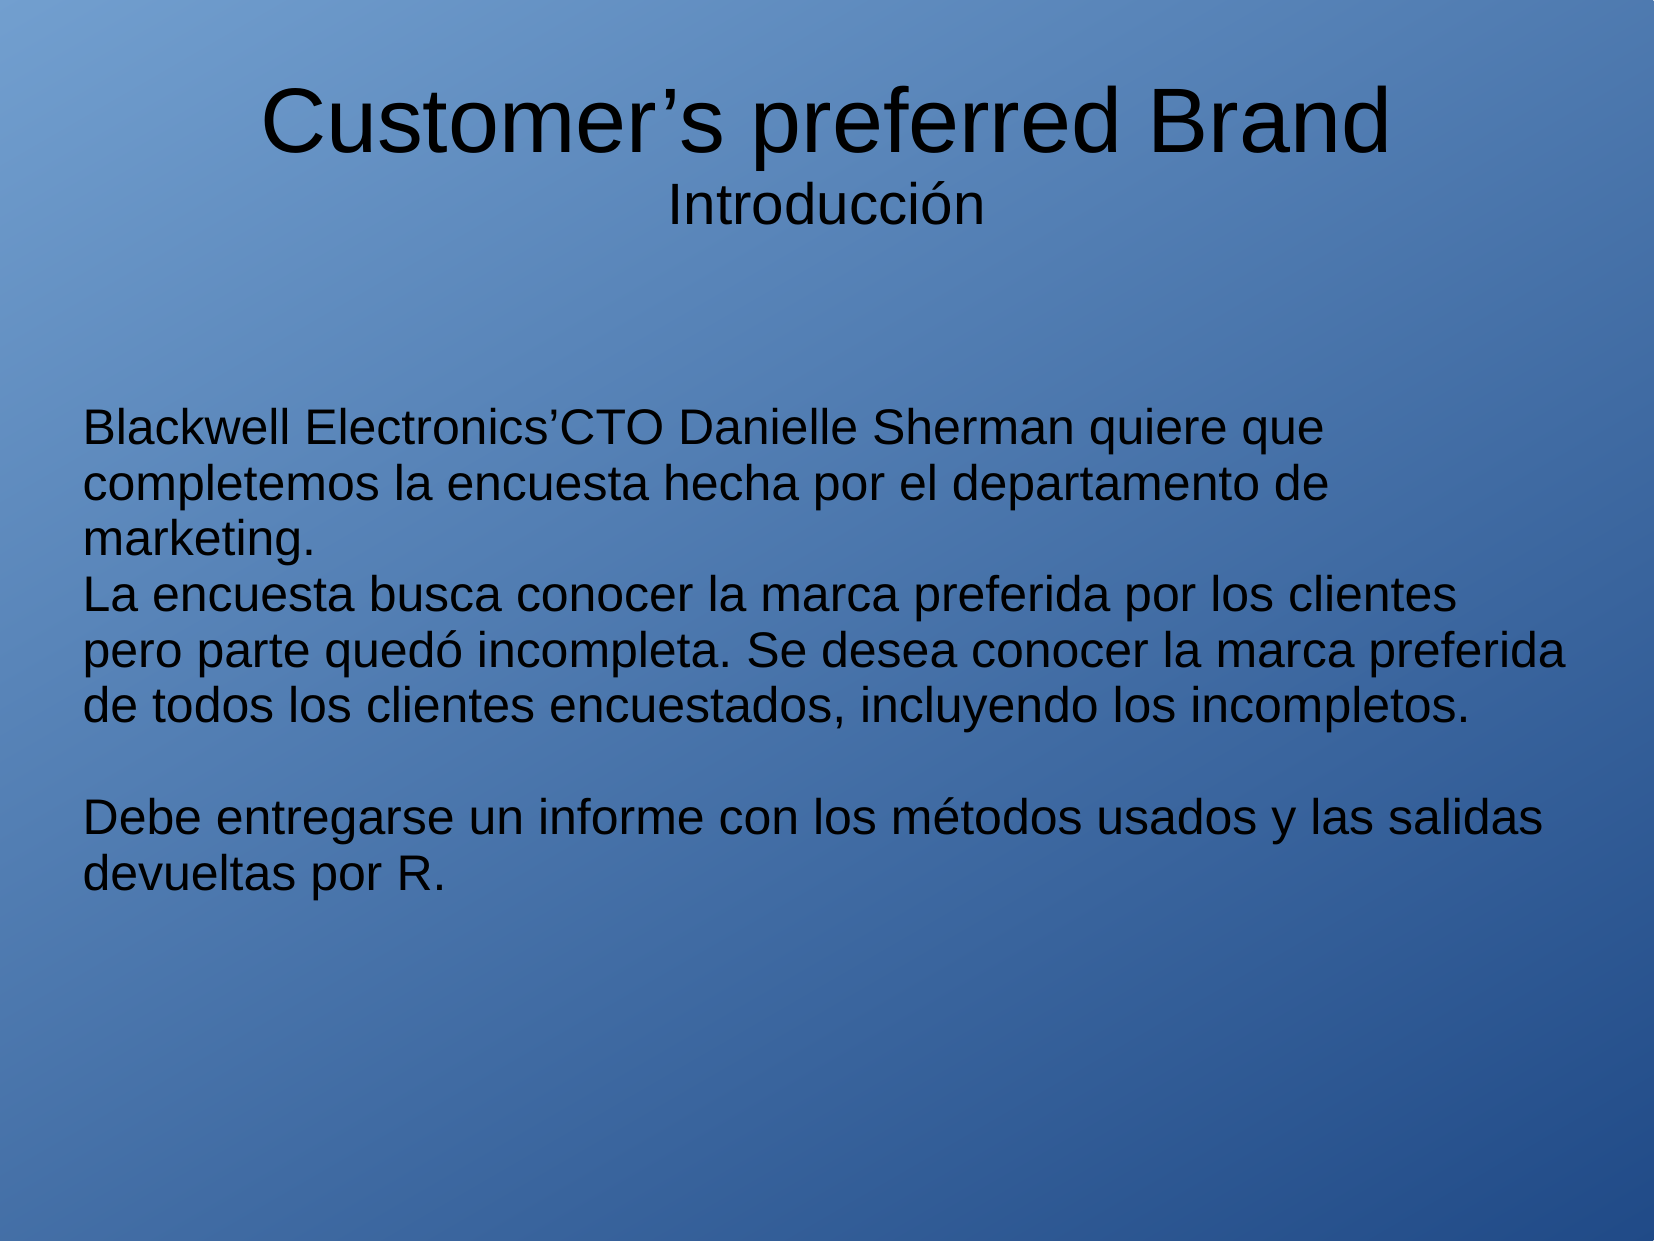

# Customer’s preferred Brand Introducción
Blackwell Electronics’CTO Danielle Sherman quiere que completemos la encuesta hecha por el departamento de marketing.
La encuesta busca conocer la marca preferida por los clientes pero parte quedó incompleta. Se desea conocer la marca preferida de todos los clientes encuestados, incluyendo los incompletos.
Debe entregarse un informe con los métodos usados y las salidas devueltas por R.